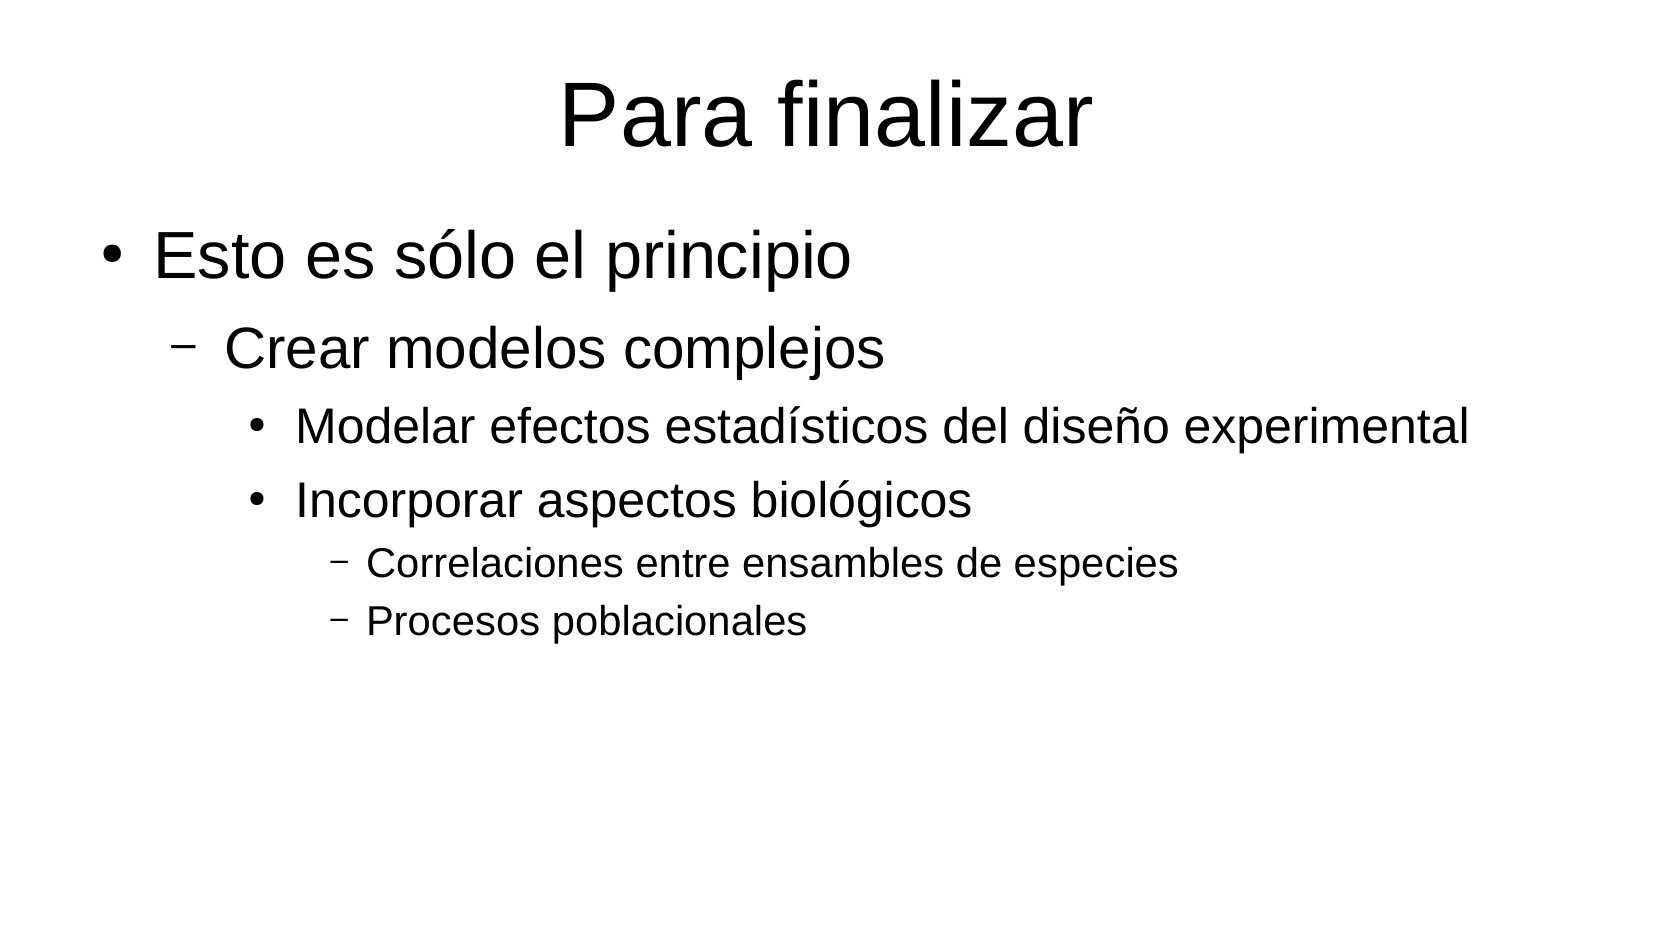

# Para finalizar
Esto es sólo el principio
Crear modelos complejos
Modelar efectos estadísticos del diseño experimental
Incorporar aspectos biológicos
Correlaciones entre ensambles de especies
Procesos poblacionales